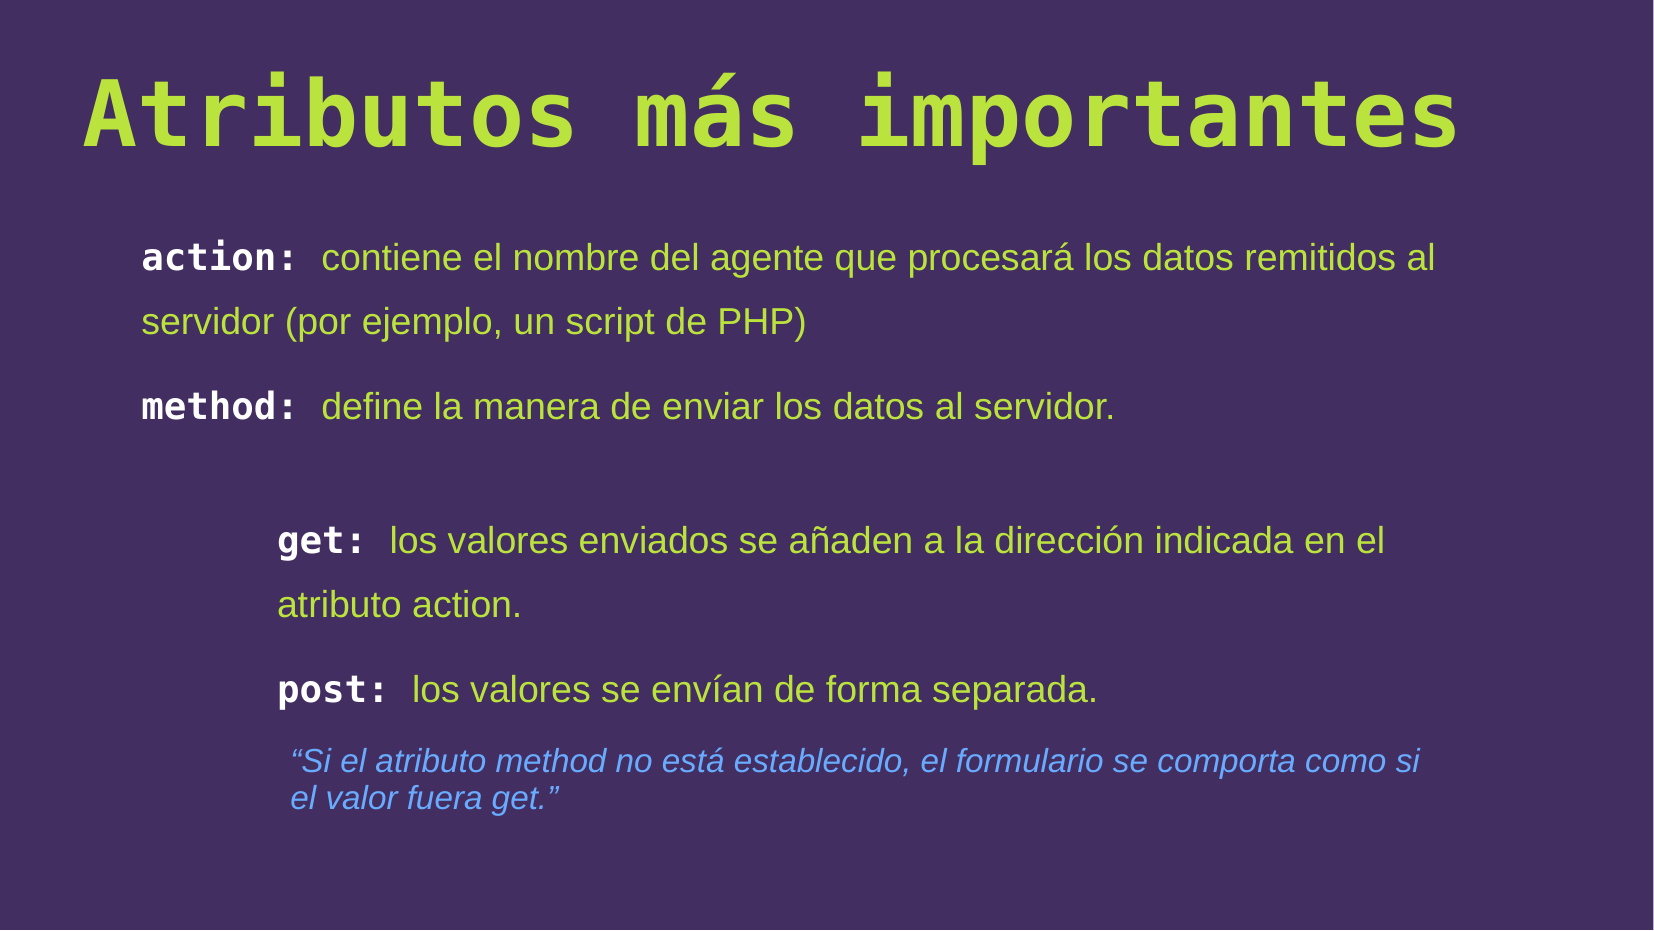

# Atributos más importantes
action: contiene el nombre del agente que procesará los datos remitidos al servidor (por ejemplo, un script de PHP)
method: define la manera de enviar los datos al servidor.
get: los valores enviados se añaden a la dirección indicada en el atributo action.
post: los valores se envían de forma separada.
“Si el atributo method no está establecido, el formulario se comporta como si el valor fuera get.”